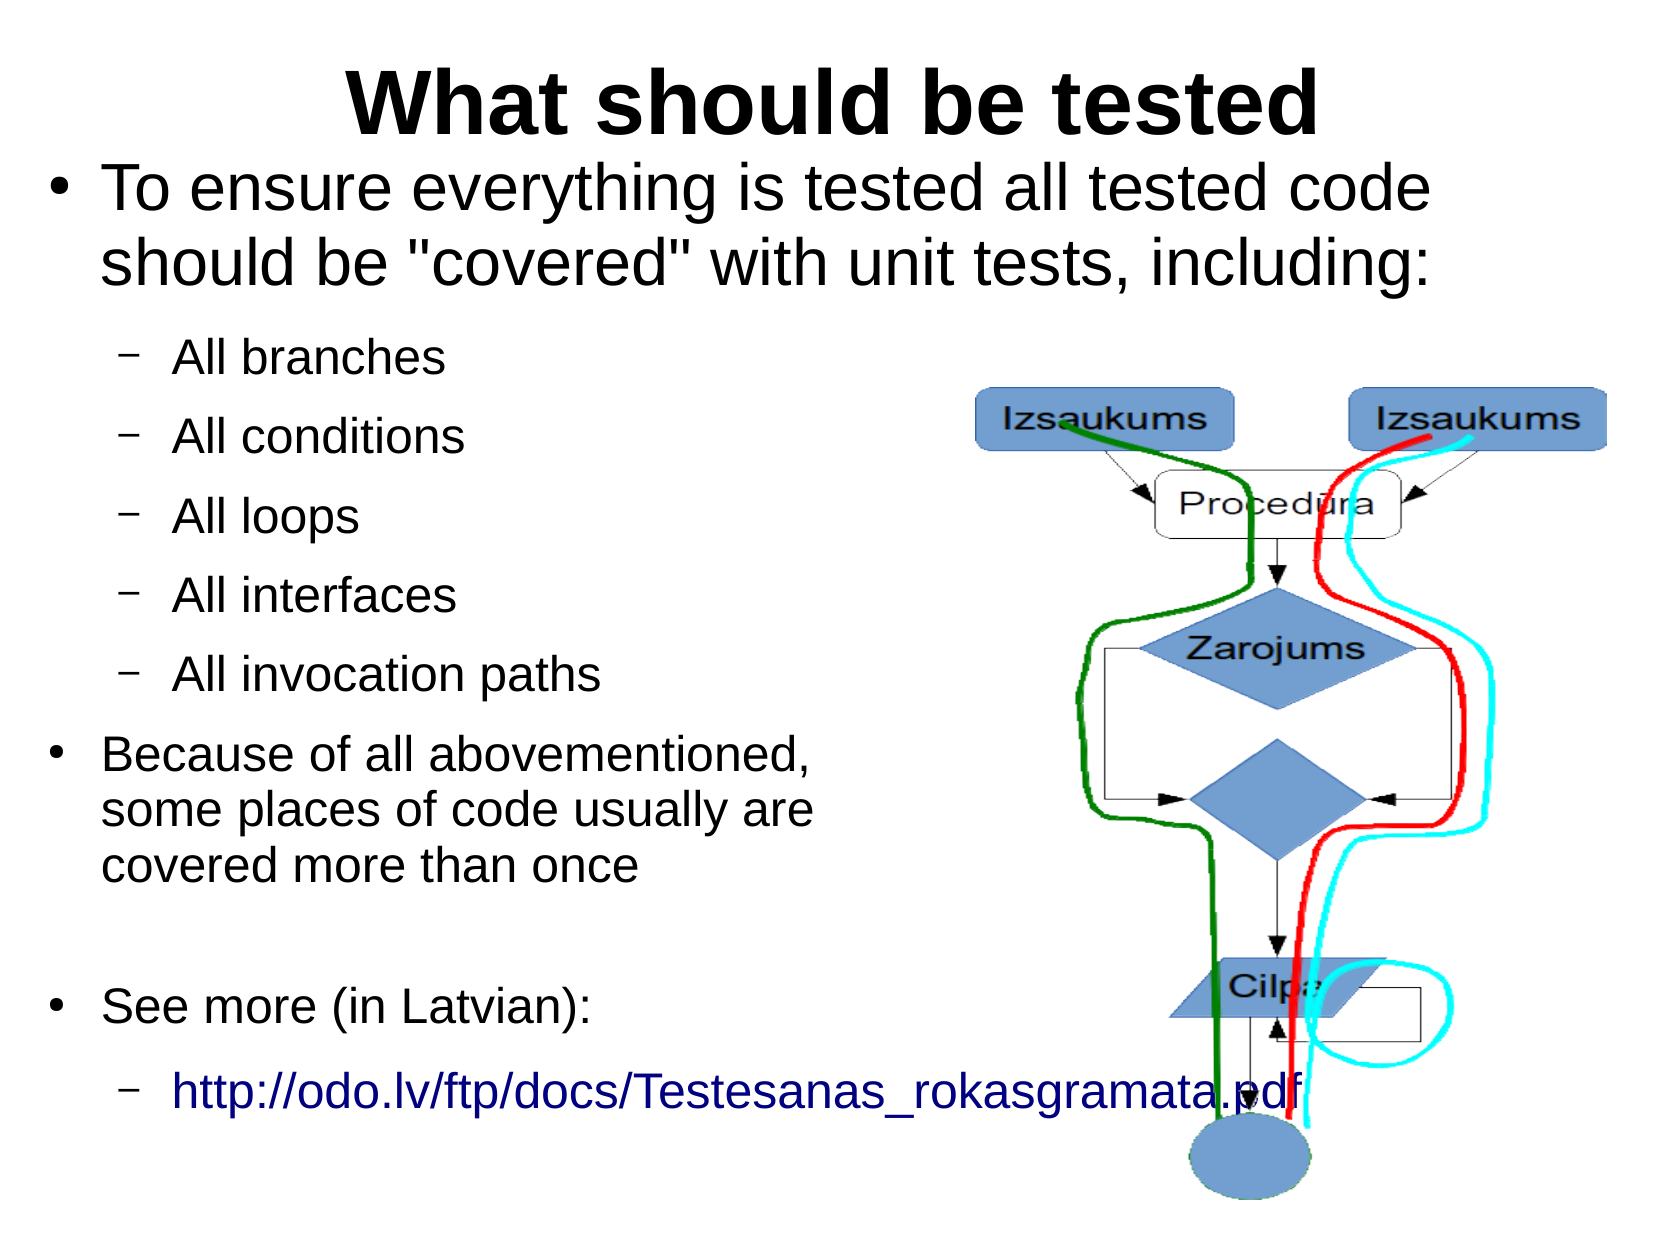

# What should be tested
To ensure everything is tested all tested code should be "covered" with unit tests, including:
All branches
All conditions
All loops
All interfaces
All invocation paths
Because of all abovementioned,
some places of code usually are
covered more than once
See more (in Latvian):
http://odo.lv/ftp/docs/Testesanas_rokasgramata.pdf